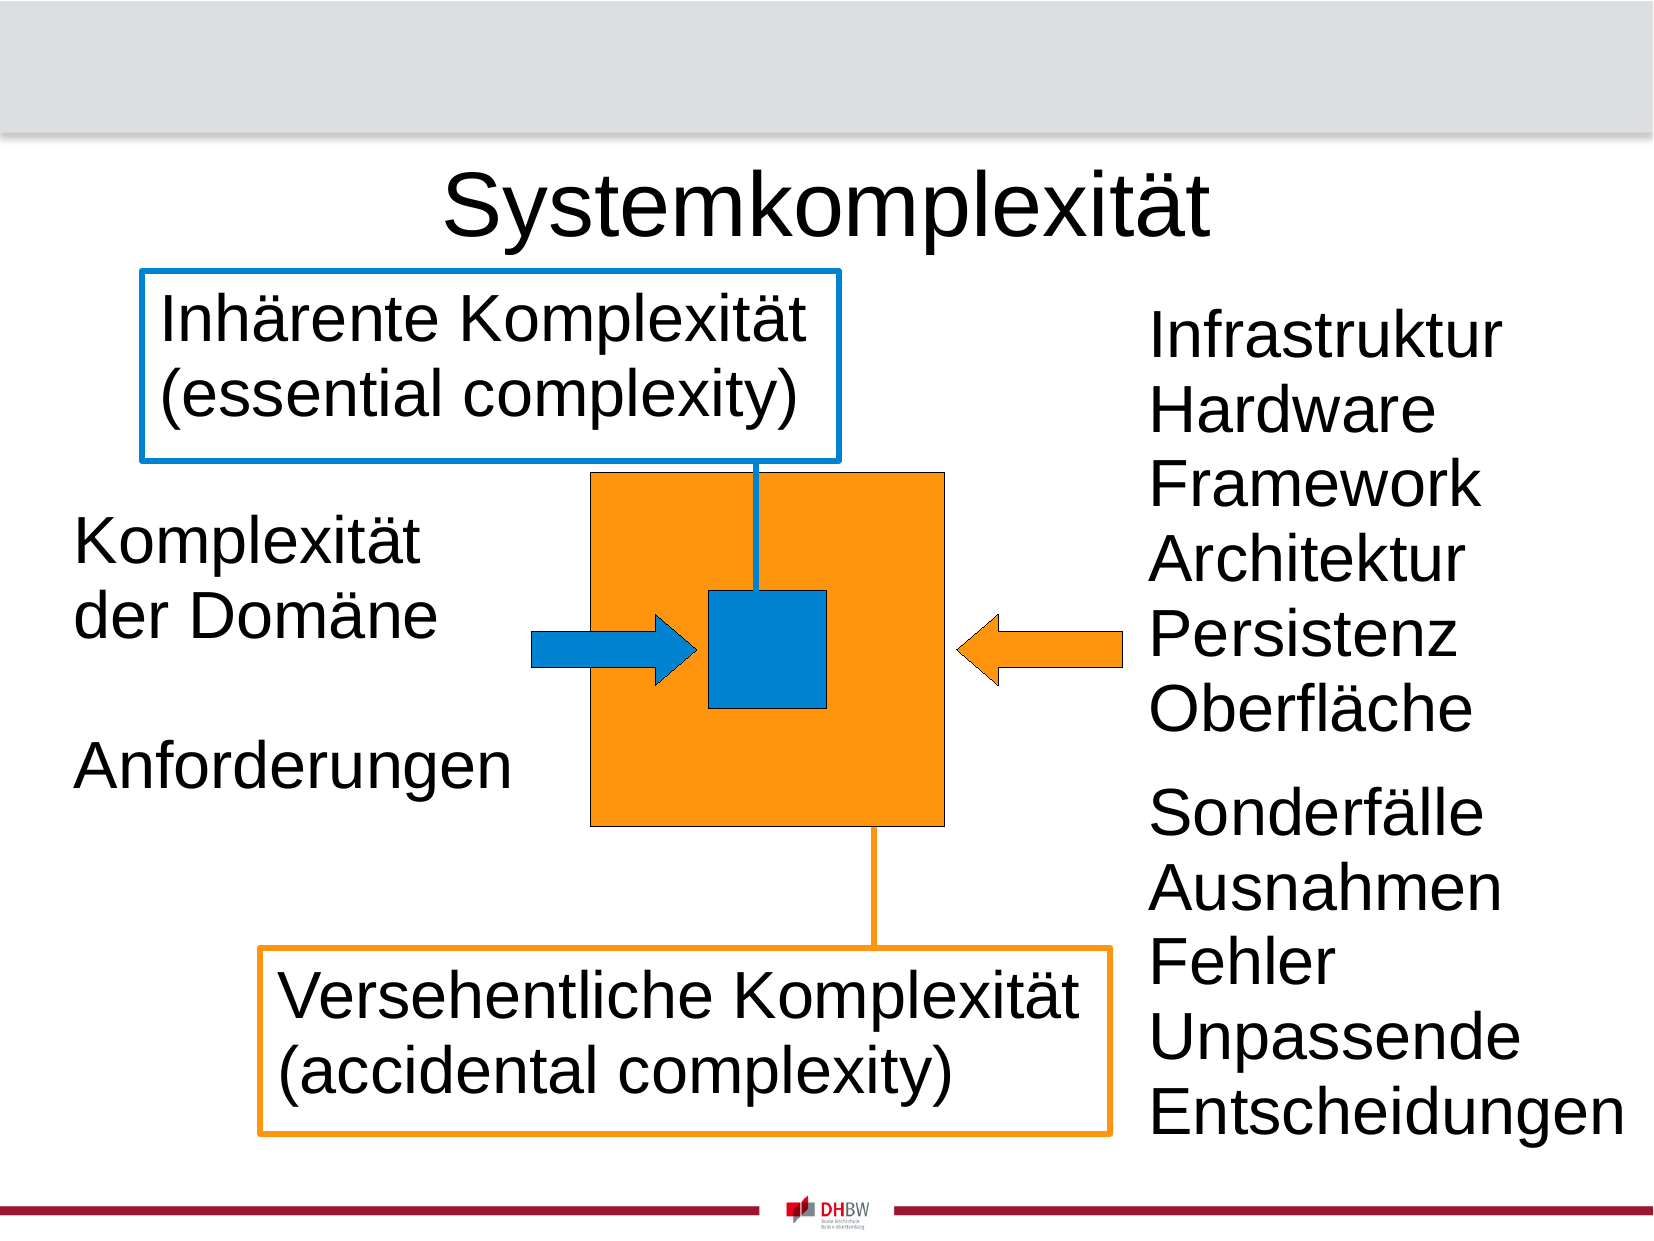

# Systemkomplexität
Inhärente Komplexität
(essential complexity)
Infrastruktur
Hardware
Framework
Architektur
Persistenz
Oberfläche
Komplexität der Domäne
Anforderungen
Sonderfälle
Ausnahmen
Fehler
Unpassende Entscheidungen
Versehentliche Komplexität
(accidental complexity)